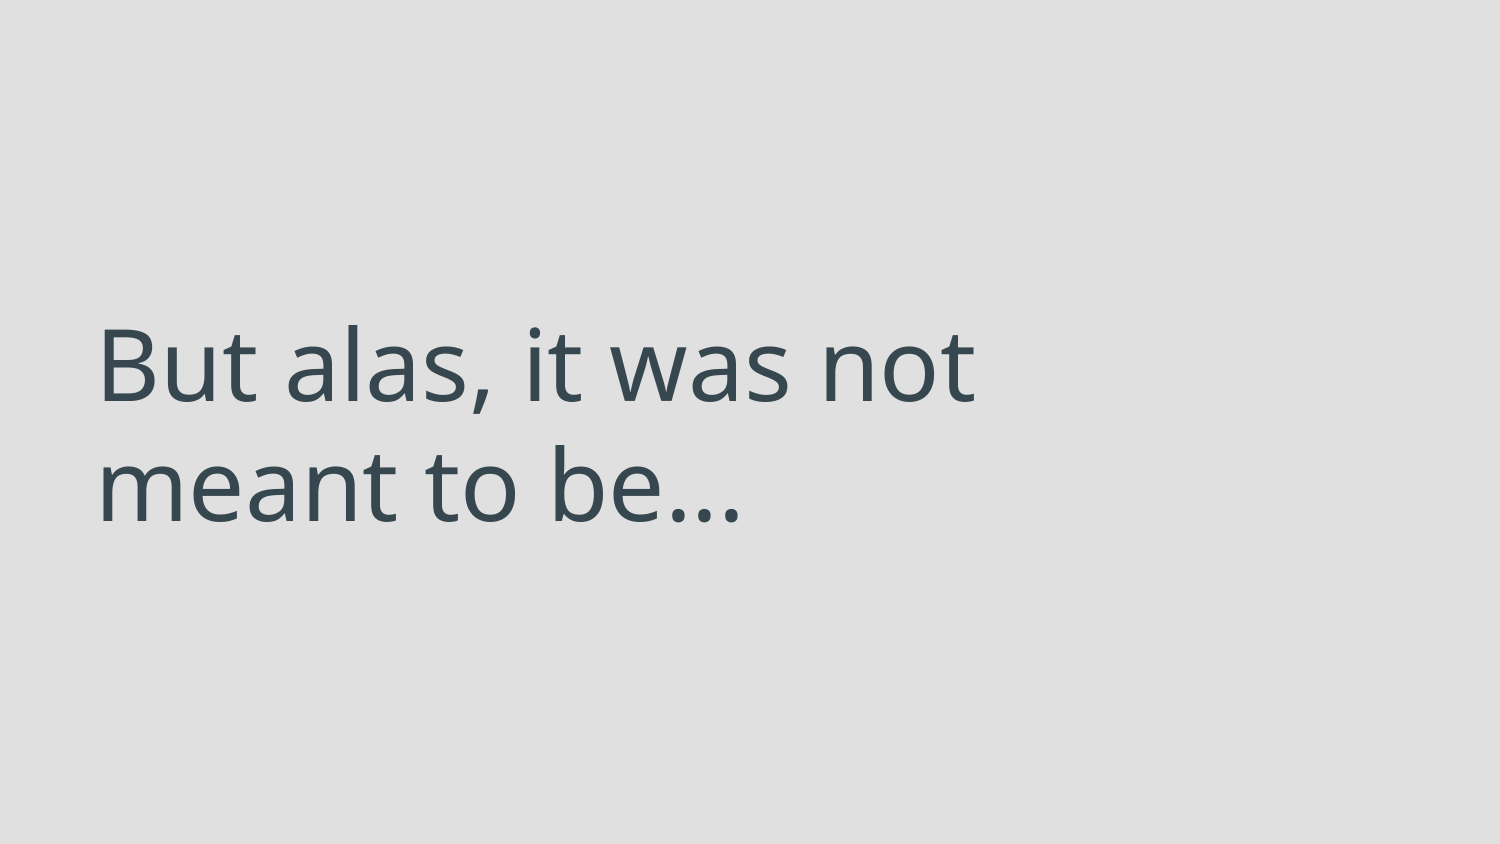

# But alas, it was not meant to be...